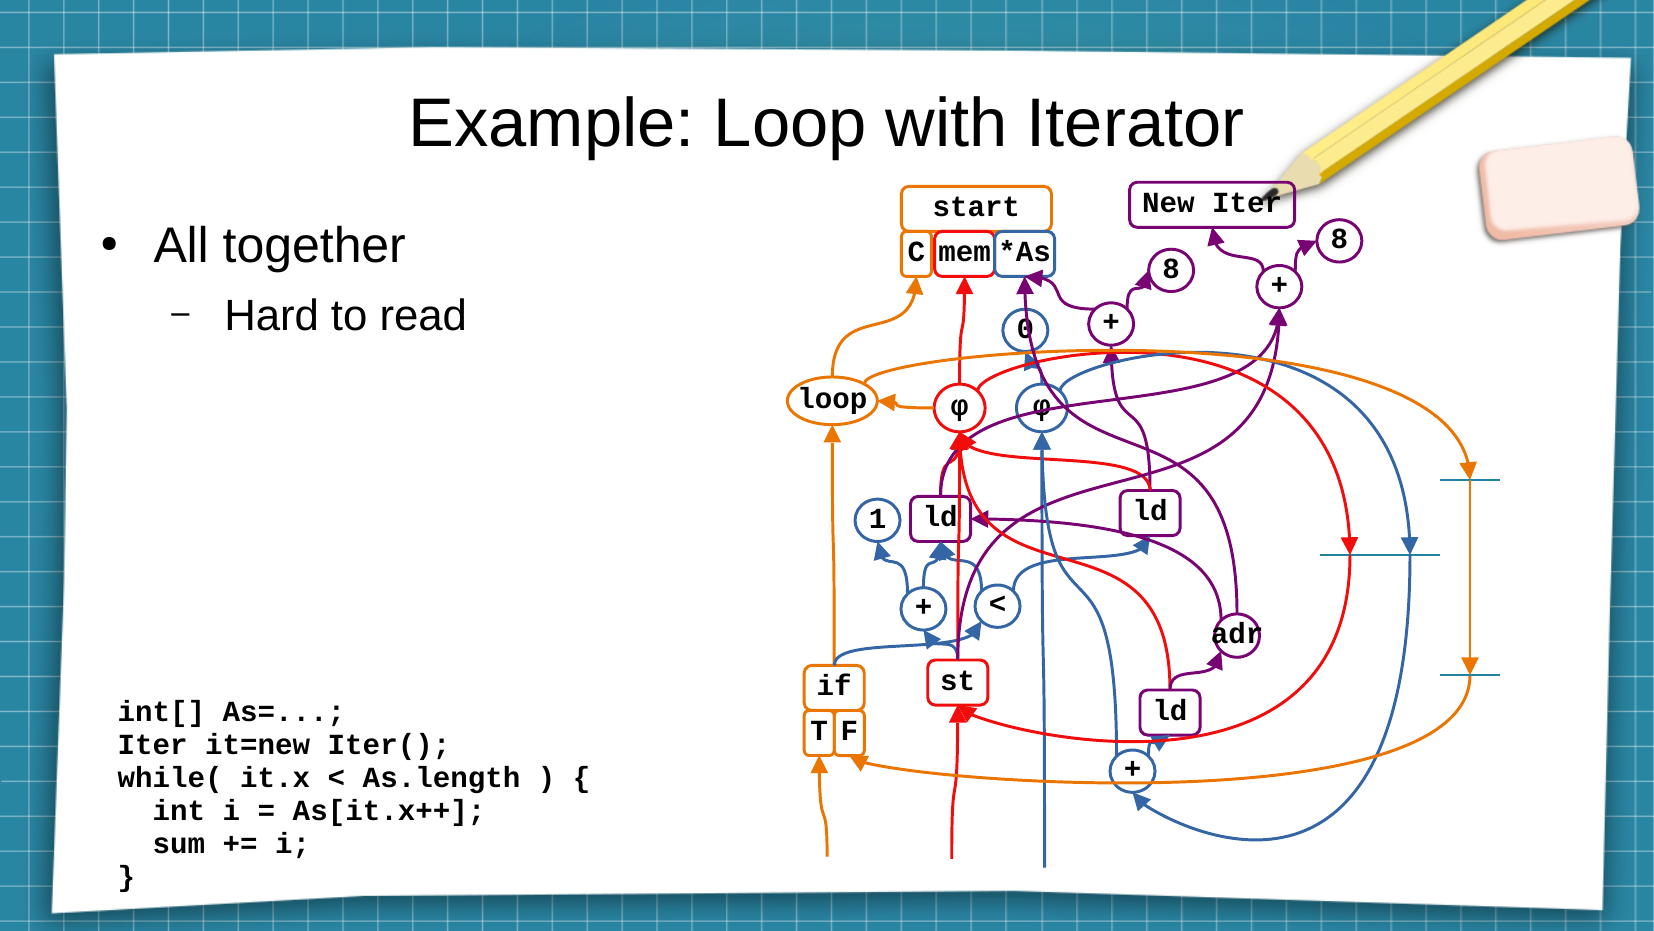

# Example: Loop with Iterator
New Iter
start
All together
Hard to read
8
C
mem
*As
8
+
+
0
loop
φ
φ
ld
ld
1
<
+
adr
st
if
int[] As=...;
Iter it=new Iter();
while( it.x < As.length ) {
 int i = As[it.x++];
 sum += i;
}
ld
T
F
+